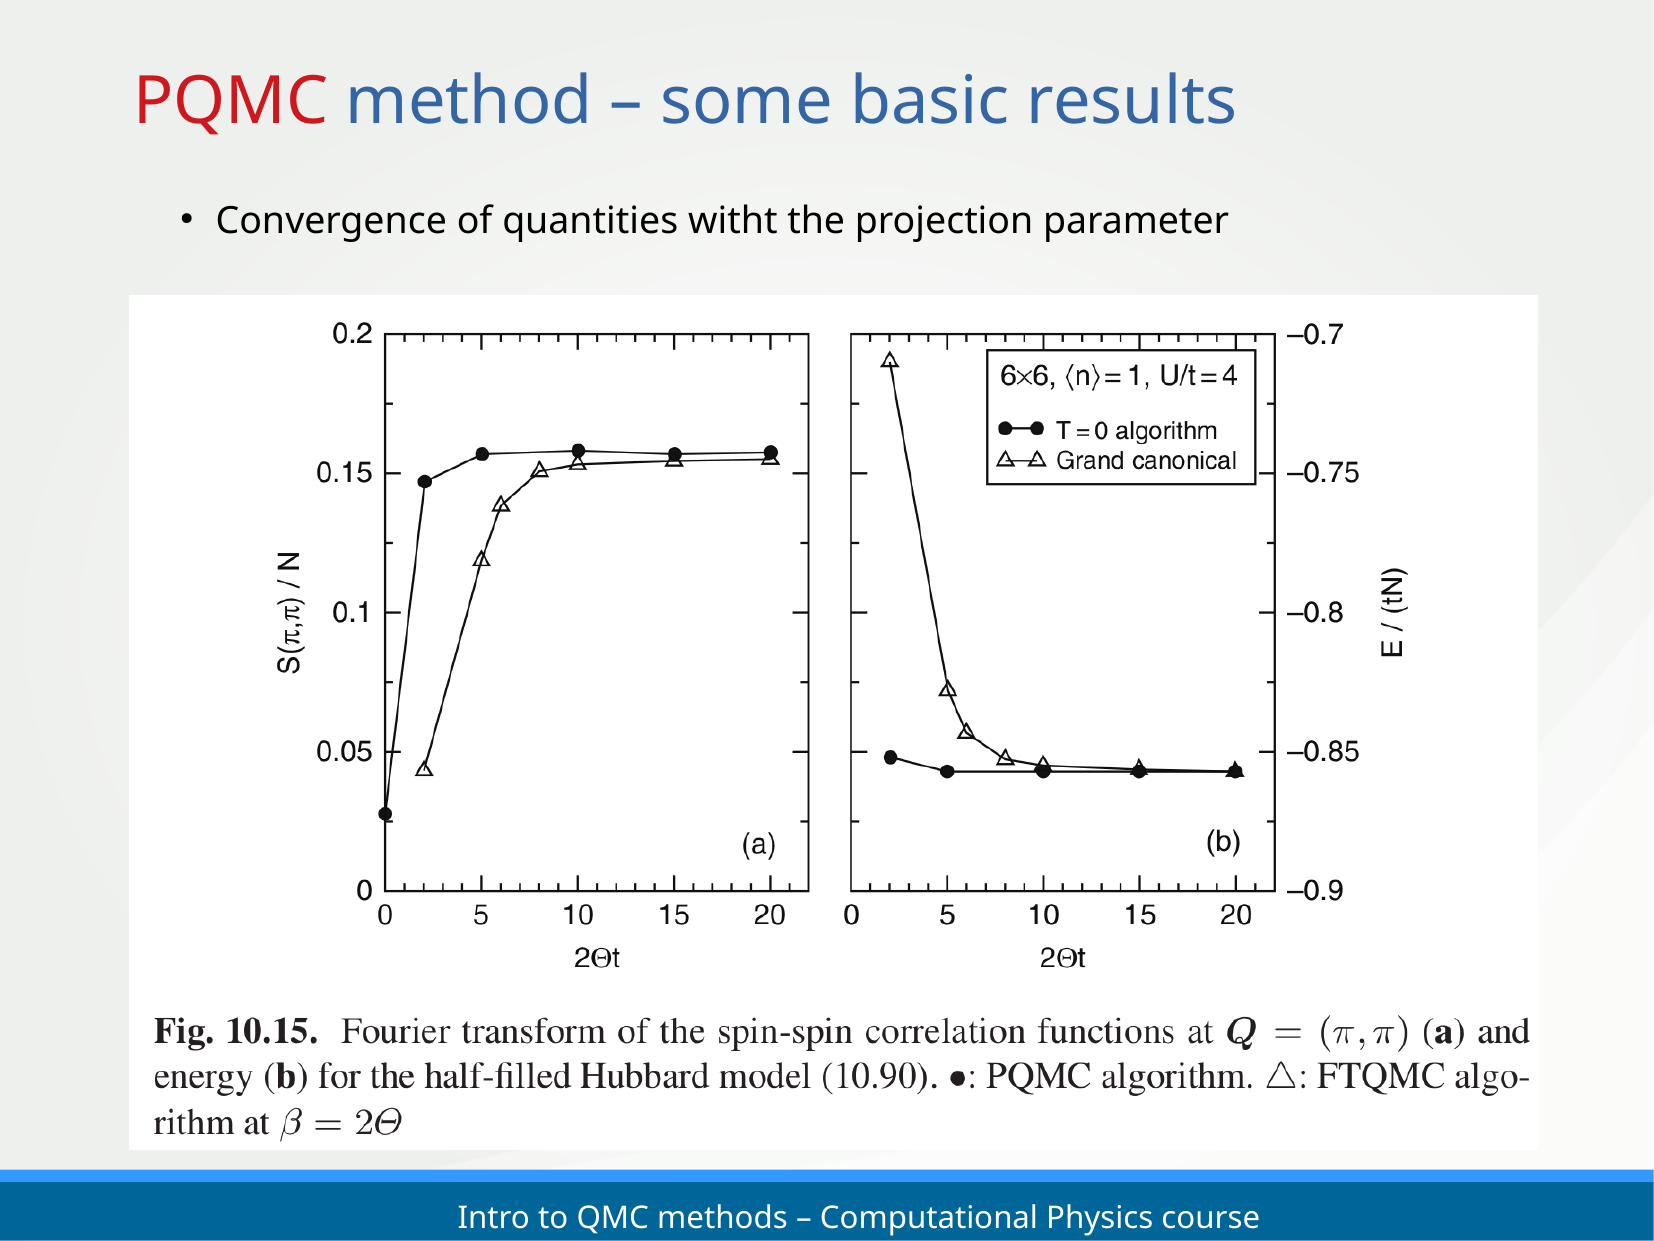

PQMC method – some basic results
Convergence of quantities witht the projection parameter